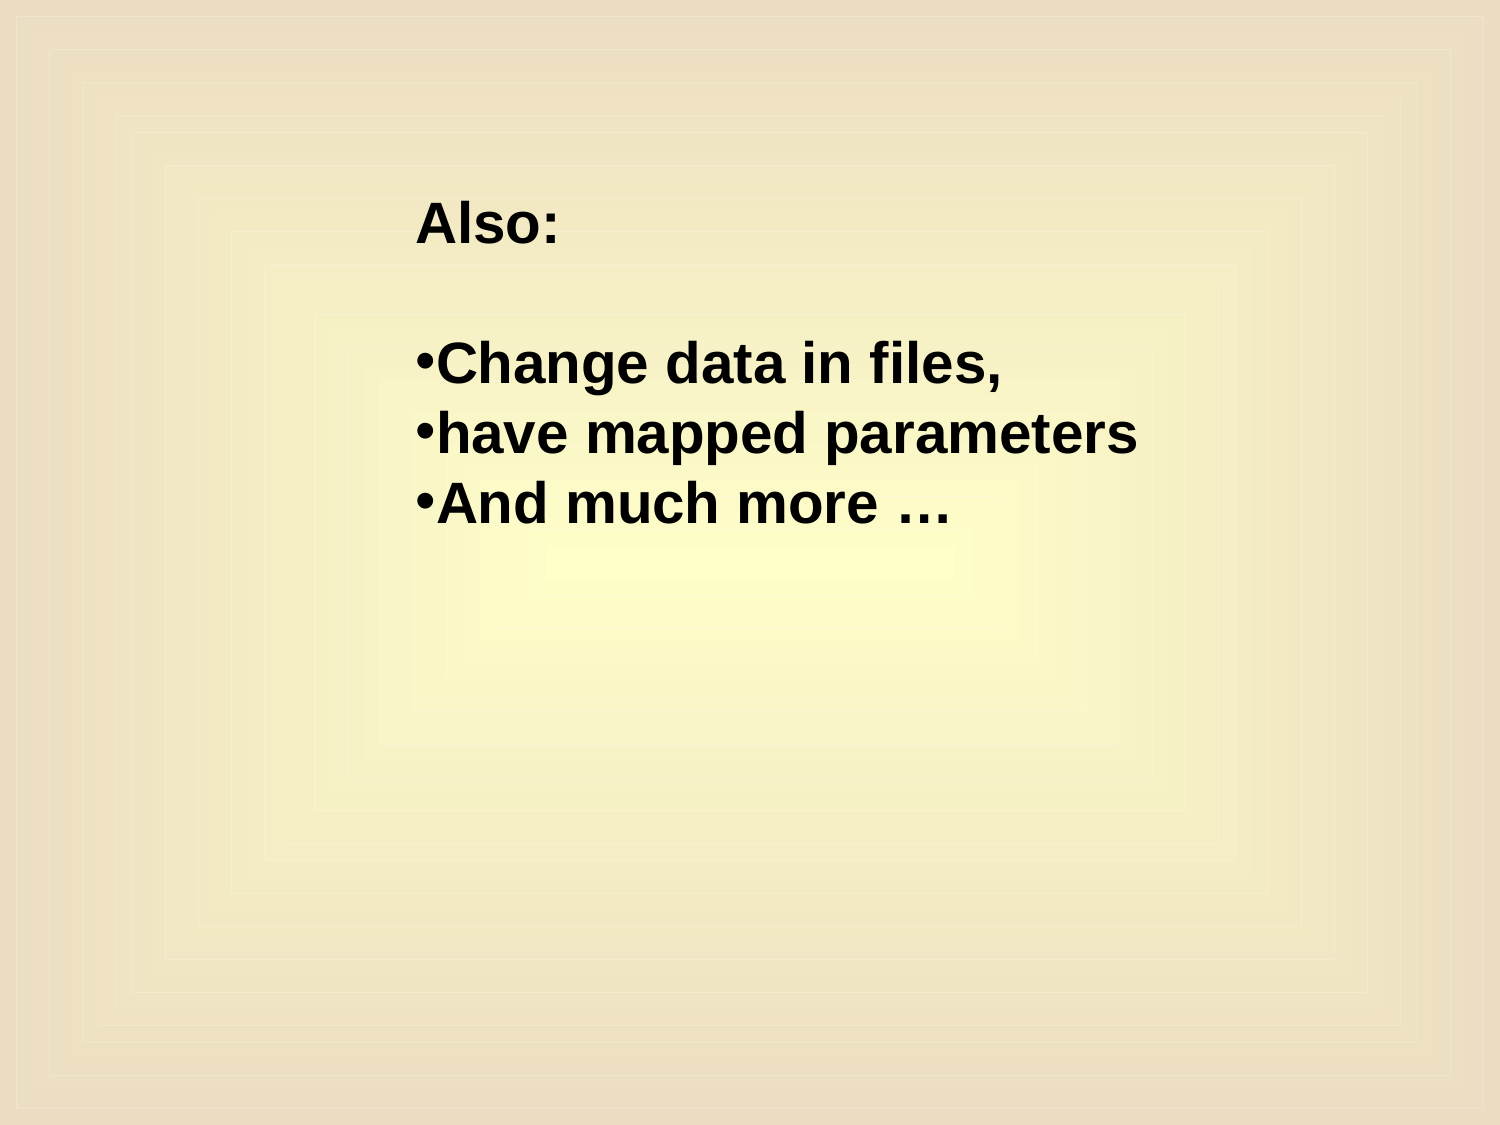

Also:
Change data in files,
have mapped parameters
And much more …